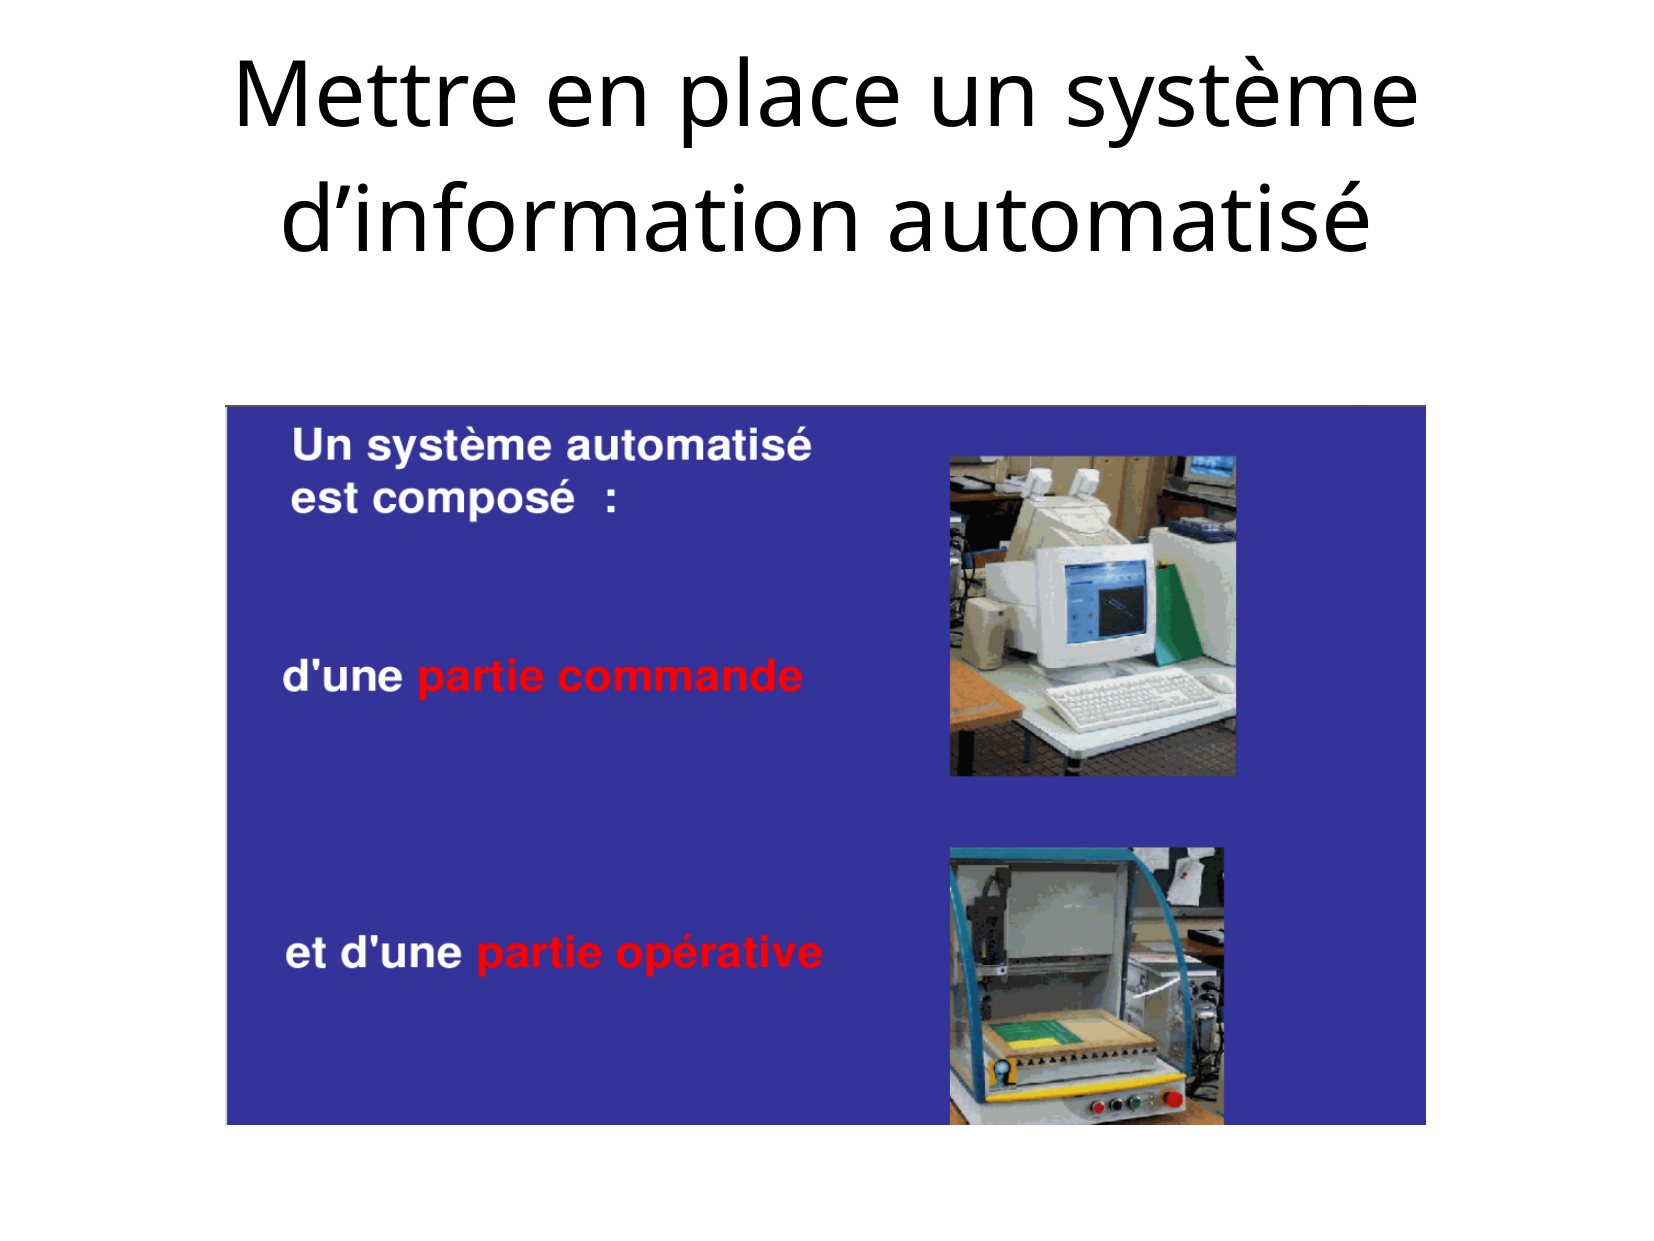

# Mettre en place un système d’information automatisé